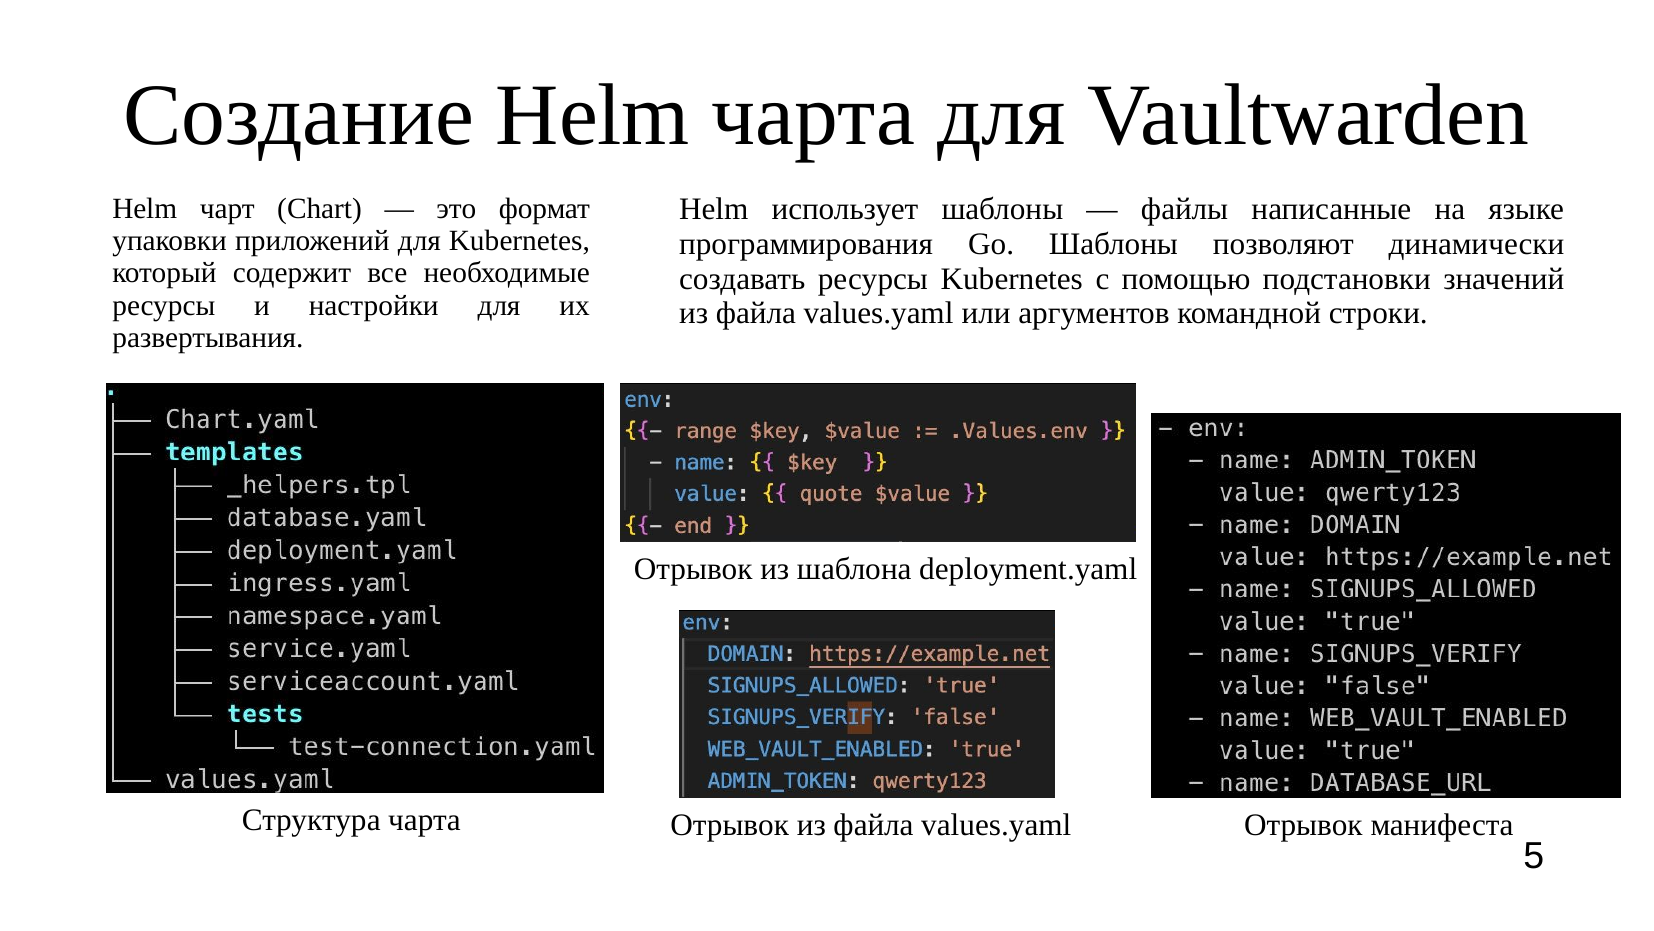

# Создание Helm чарта для Vaultwarden
Helm чарт (Chart) — это формат упаковки приложений для Kubernetes, который содержит все необходимые ресурсы и настройки для их развертывания.
Helm использует шаблоны — файлы написанные на языке программирования Go. Шаблоны позволяют динамически создавать ресурсы Kubernetes с помощью подстановки значений из файла values.yaml или аргументов командной строки.
Отрывок из шаблона deployment.yaml
Структура чарта
Отрывок из файла values.yaml
Отрывок манифеста